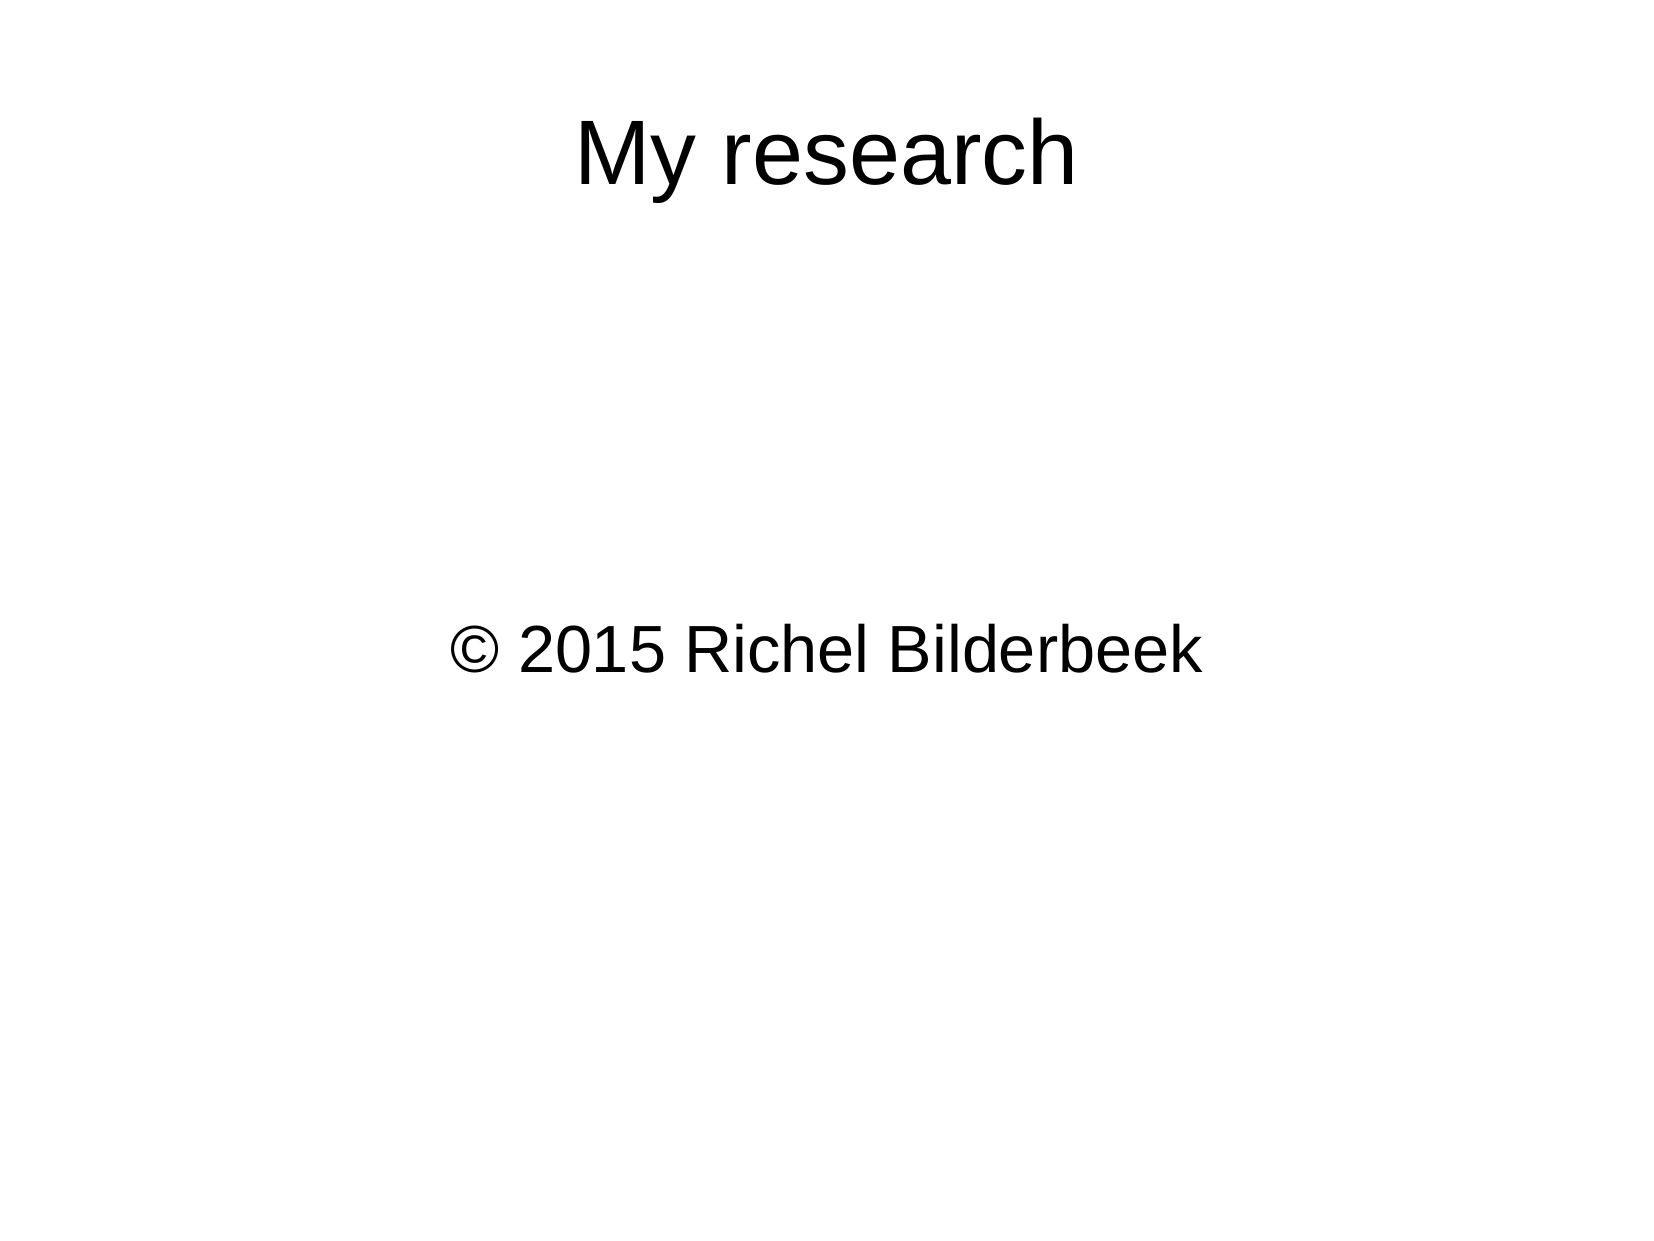

# My research
© 2015 Richel Bilderbeek